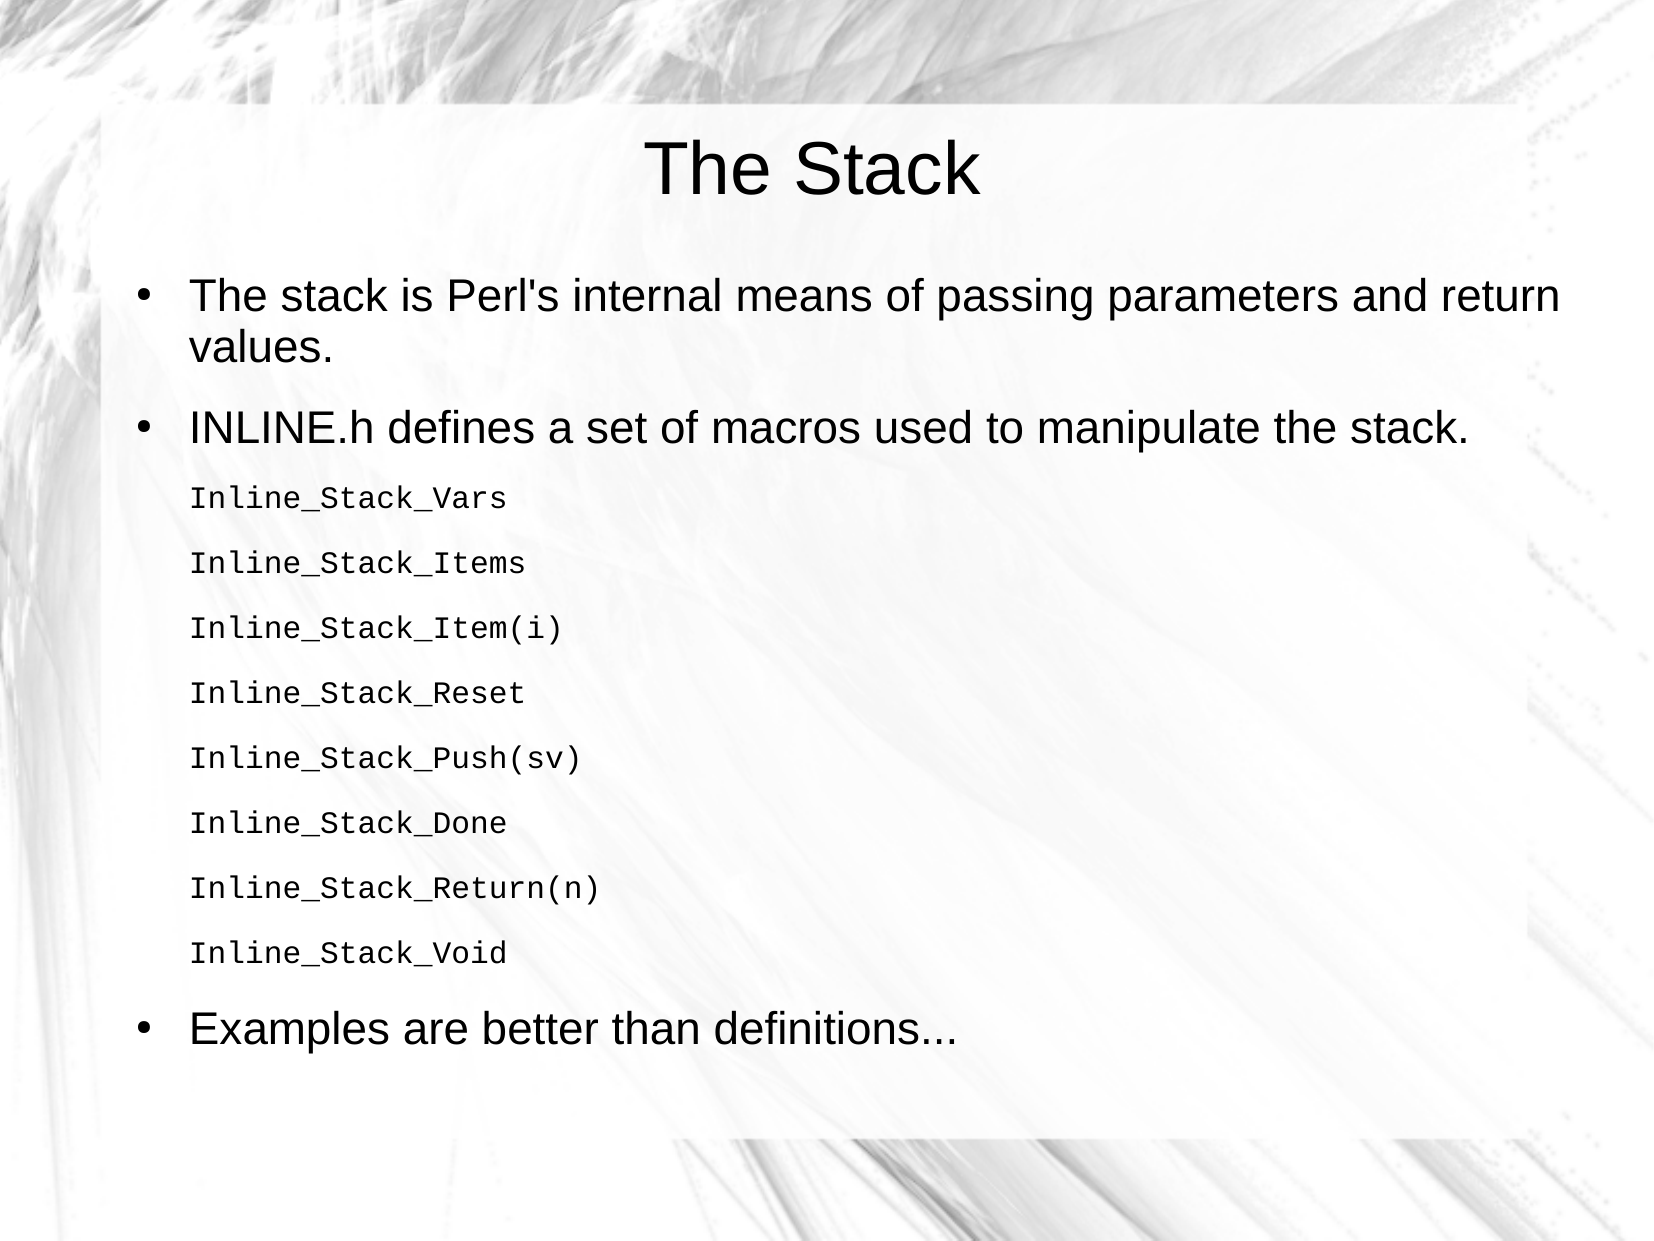

# The Stack
The stack is Perl's internal means of passing parameters and return values.
INLINE.h defines a set of macros used to manipulate the stack.
Inline_Stack_Vars
Inline_Stack_Items
Inline_Stack_Item(i)
Inline_Stack_Reset
Inline_Stack_Push(sv)
Inline_Stack_Done
Inline_Stack_Return(n)
Inline_Stack_Void
Examples are better than definitions...